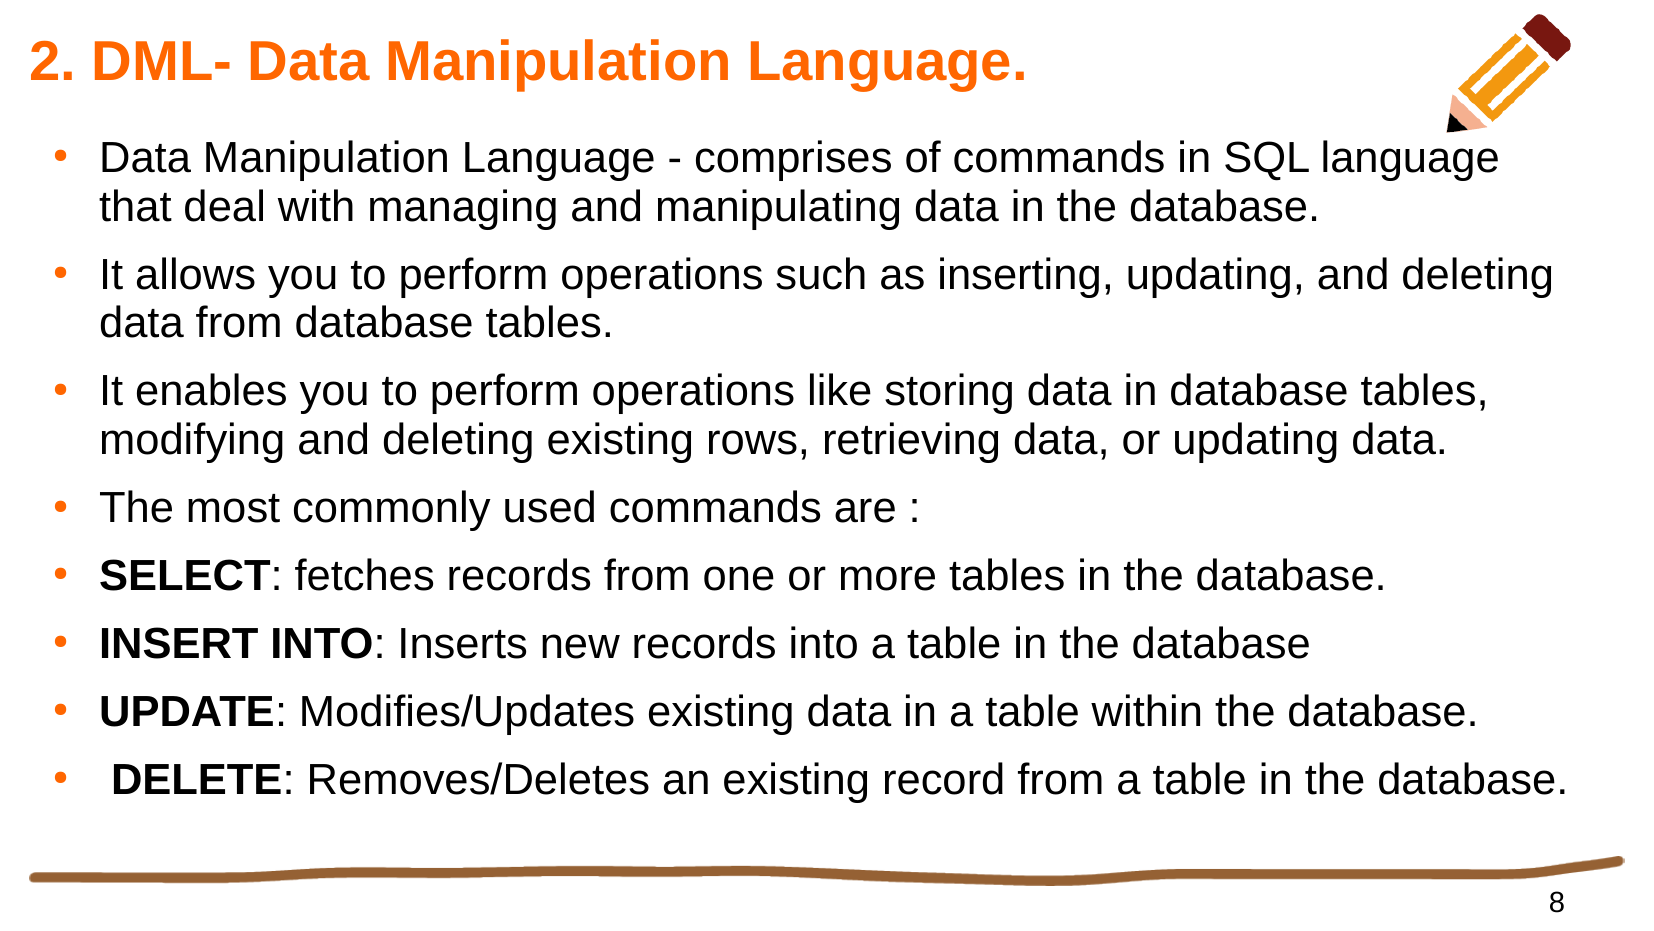

# 2. DML- Data Manipulation Language.
Data Manipulation Language - comprises of commands in SQL language that deal with managing and manipulating data in the database.
It allows you to perform operations such as inserting, updating, and deleting data from database tables.
It enables you to perform operations like storing data in database tables, modifying and deleting existing rows, retrieving data, or updating data.
The most commonly used commands are :
SELECT: fetches records from one or more tables in the database.
INSERT INTO: Inserts new records into a table in the database
UPDATE: Modifies/Updates existing data in a table within the database.
 DELETE: Removes/Deletes an existing record from a table in the database.
8